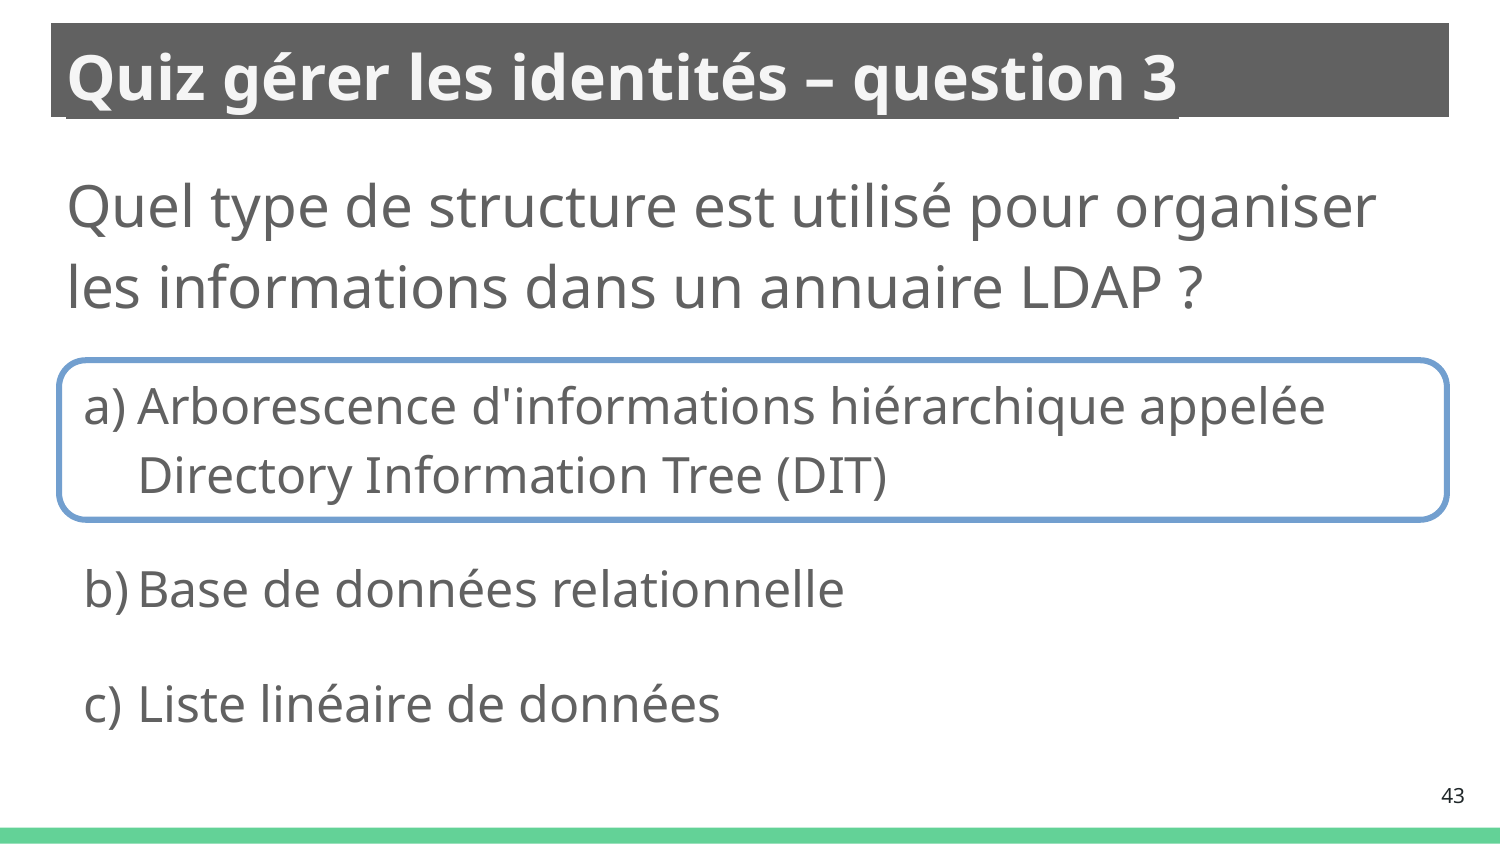

# Quiz gérer les identités – question 3
Quel type de structure est utilisé pour organiser les informations dans un annuaire LDAP ?
Arborescence d'informations hiérarchique appelée Directory Information Tree (DIT)
Base de données relationnelle
Liste linéaire de données